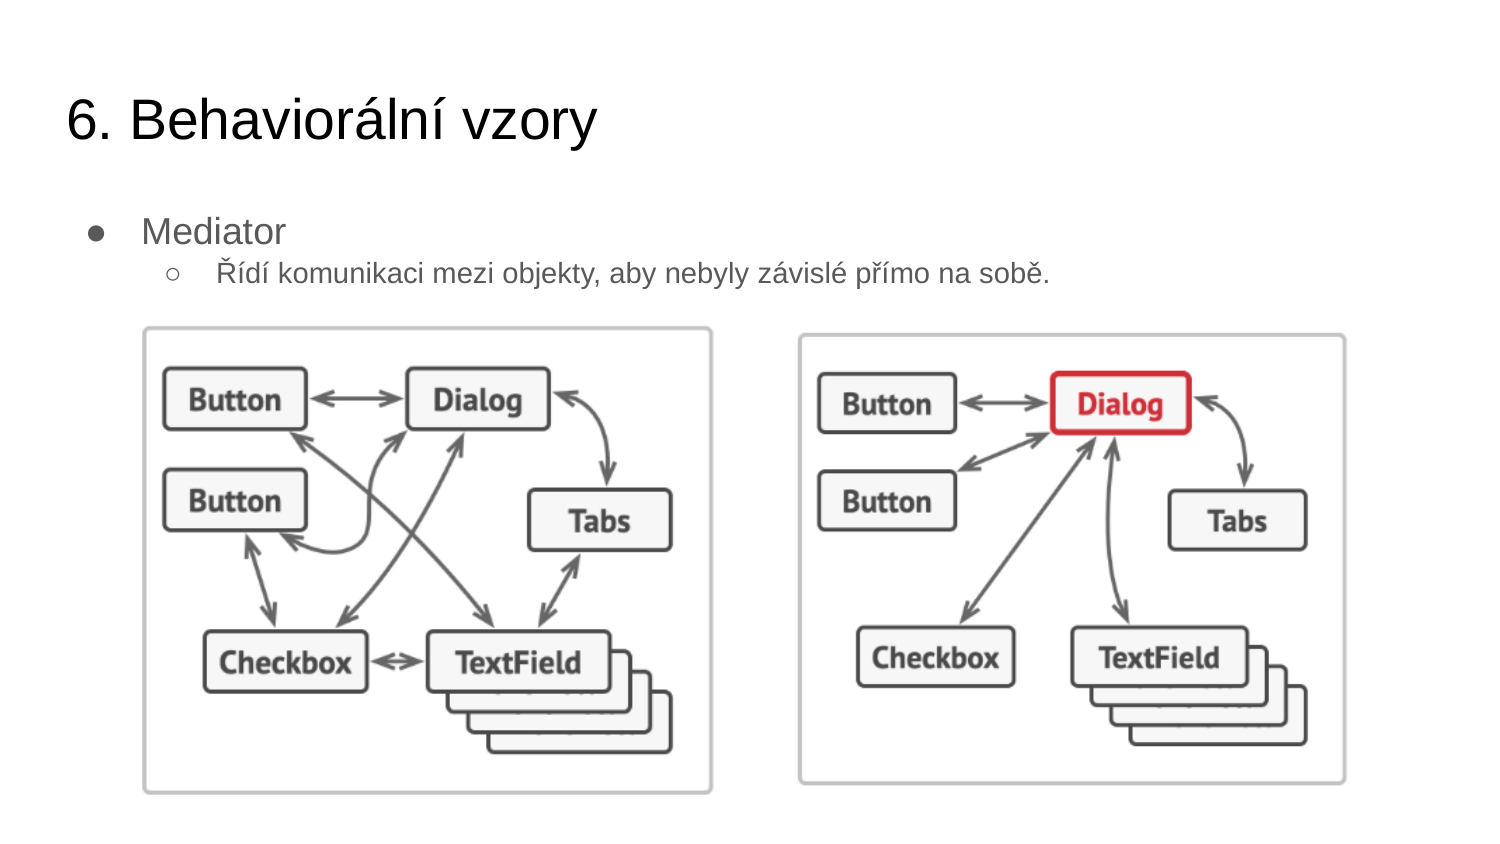

# 6. Behaviorální vzory
Mediator
Řídí komunikaci mezi objekty, aby nebyly závislé přímo na sobě.